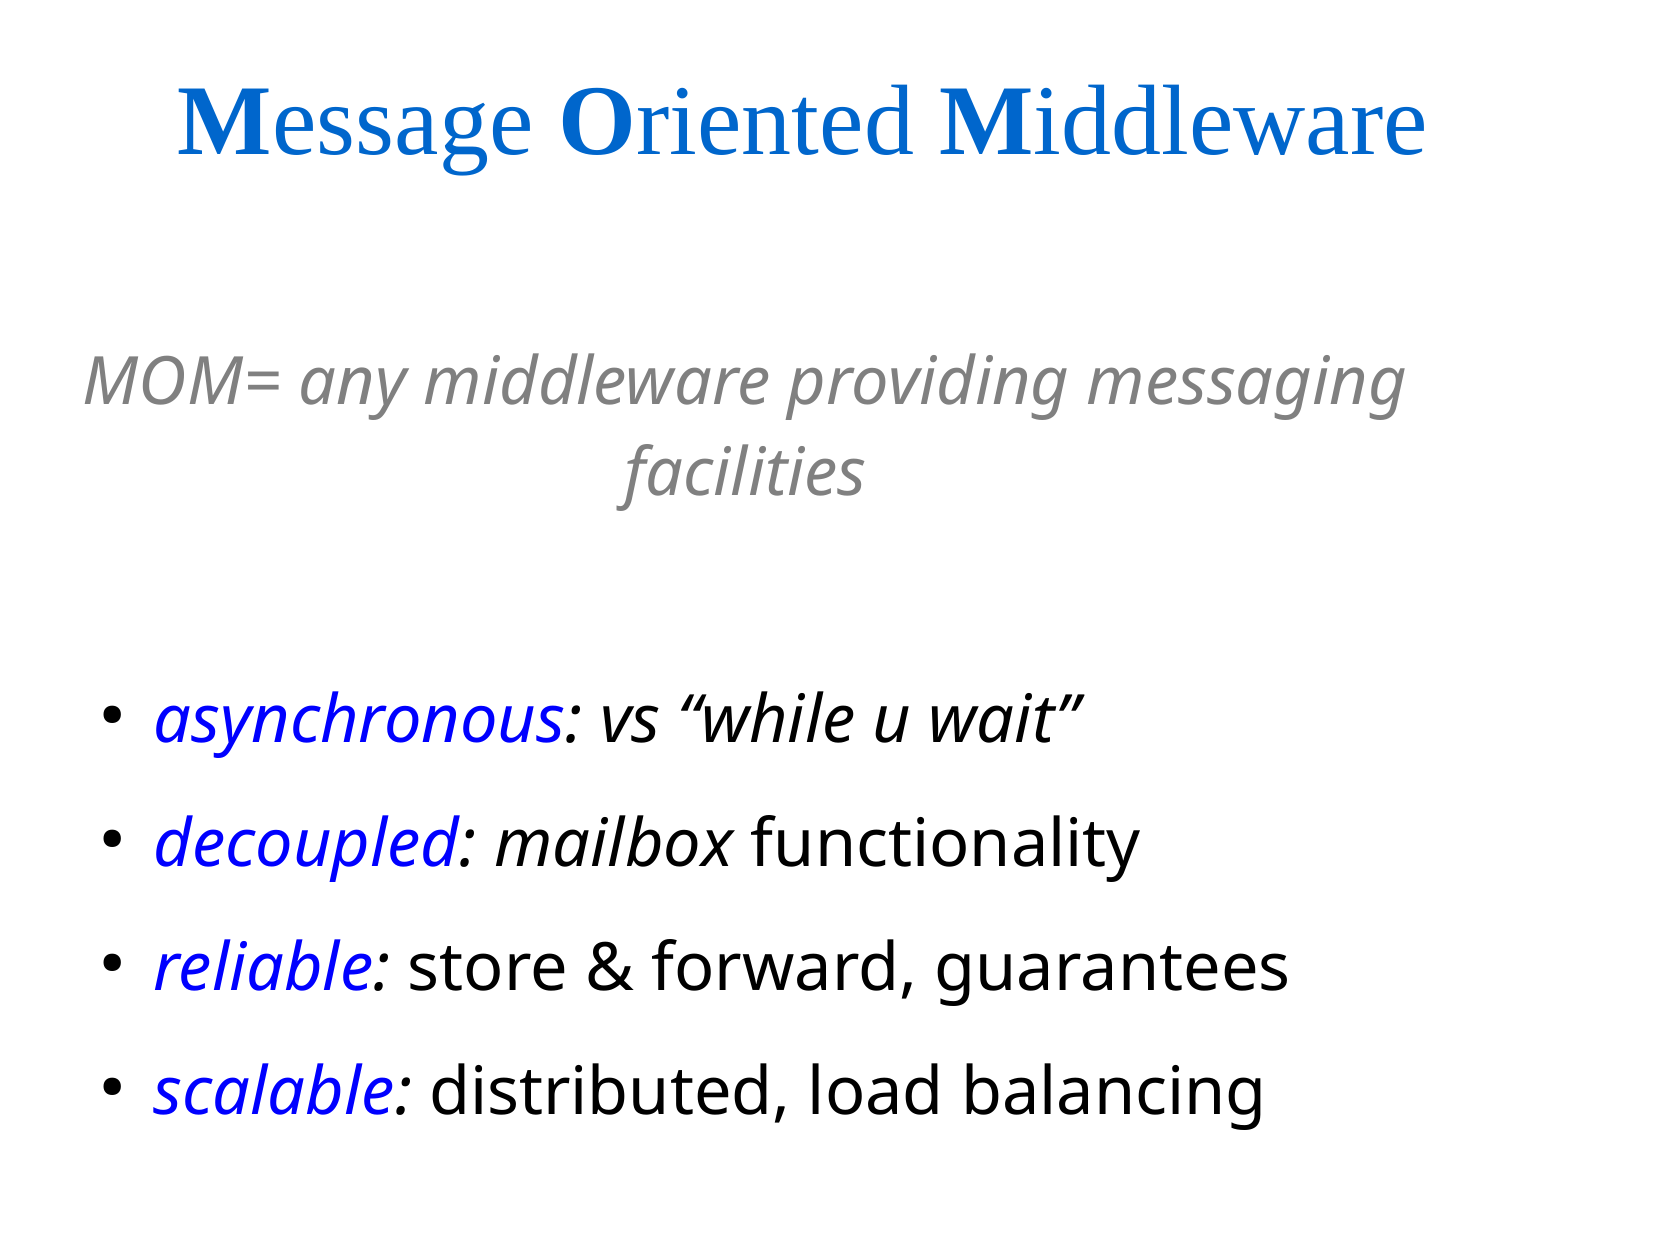

# Message Oriented Middleware
MOM= any middleware providing messaging facilities
asynchronous: vs “while u wait”
decoupled: mailbox functionality
reliable: store & forward, guarantees
scalable: distributed, load balancing